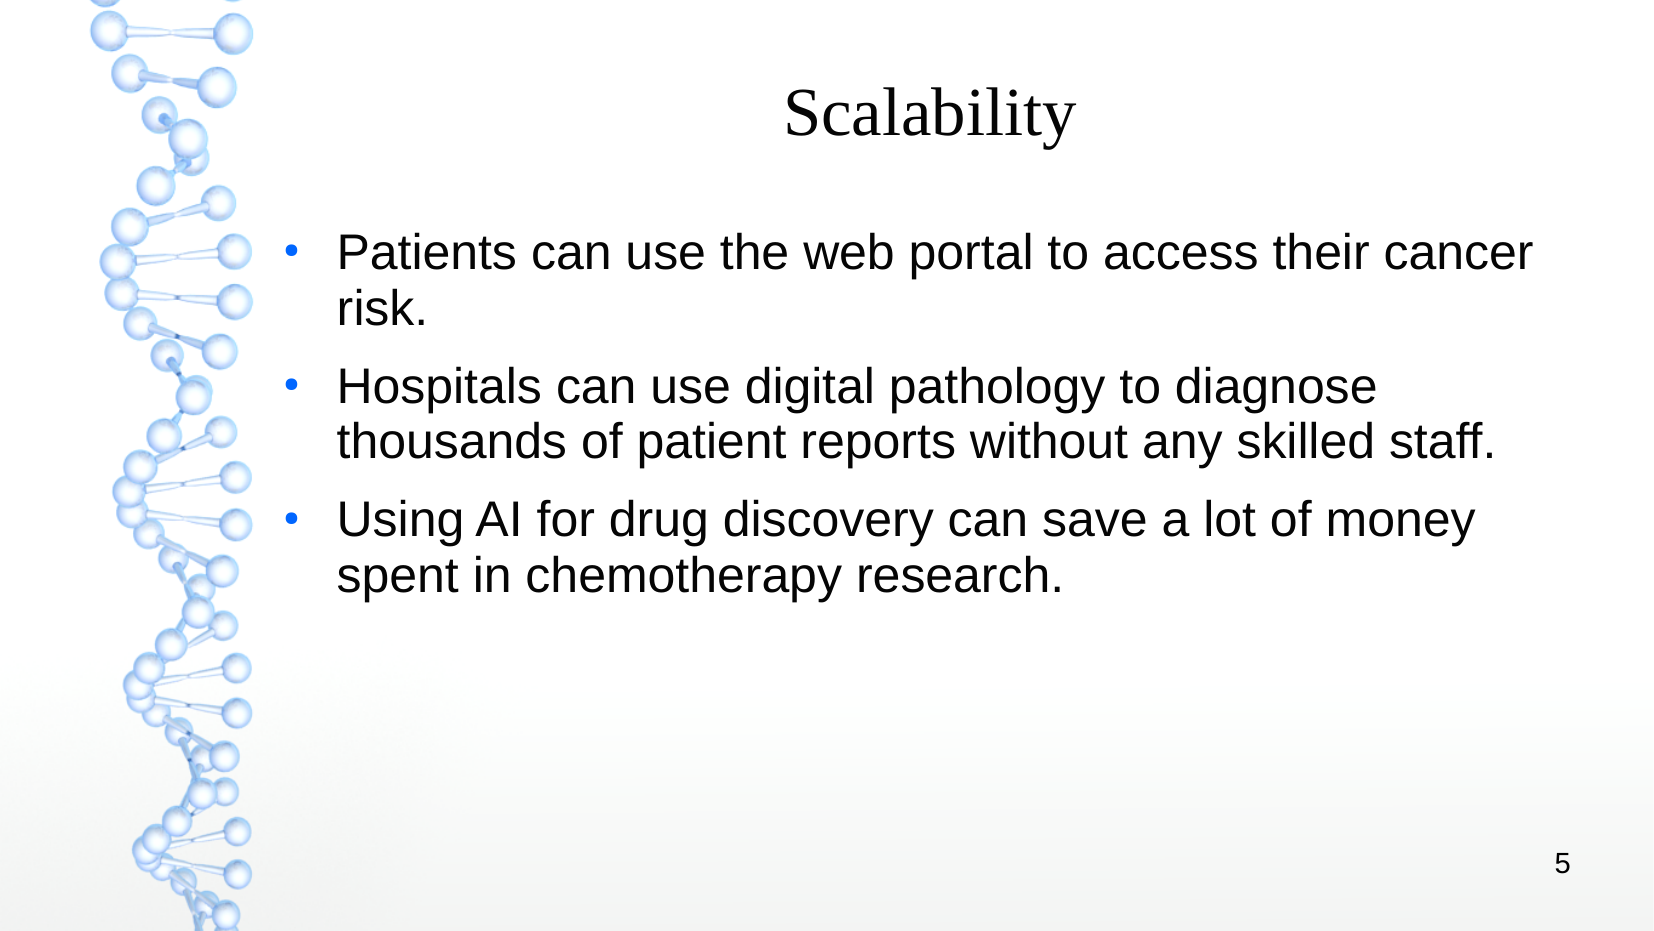

# Scalability
Patients can use the web portal to access their cancer risk.
Hospitals can use digital pathology to diagnose thousands of patient reports without any skilled staff.
Using AI for drug discovery can save a lot of money spent in chemotherapy research.
5